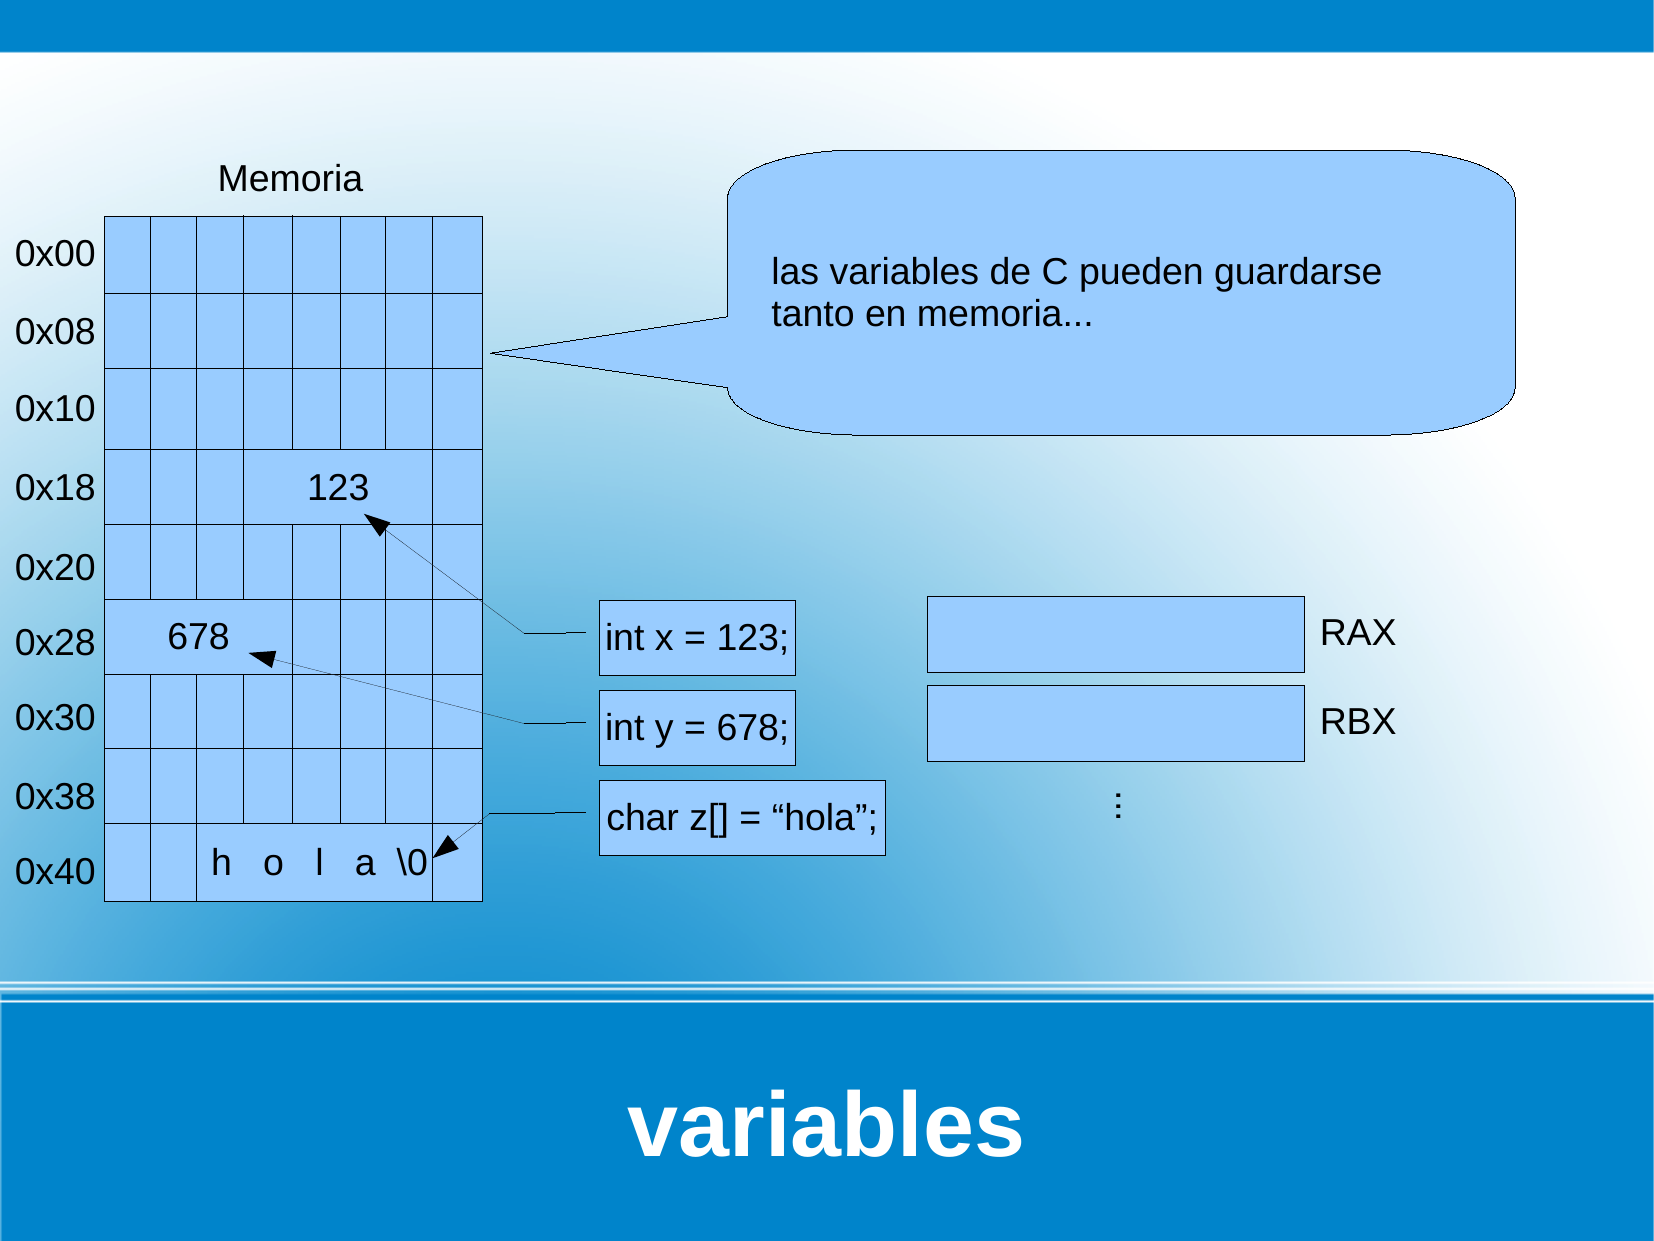

Memoria
las variables de C pueden guardarse tanto en memoria...
0x00
0x08
0x10
123
0x18
0x20
678
int x = 123;
RAX
0x28
0x30
int y = 678;
RBX
0x38
...
char z[] = “hola”;
h o l a \0
0x40
# variables